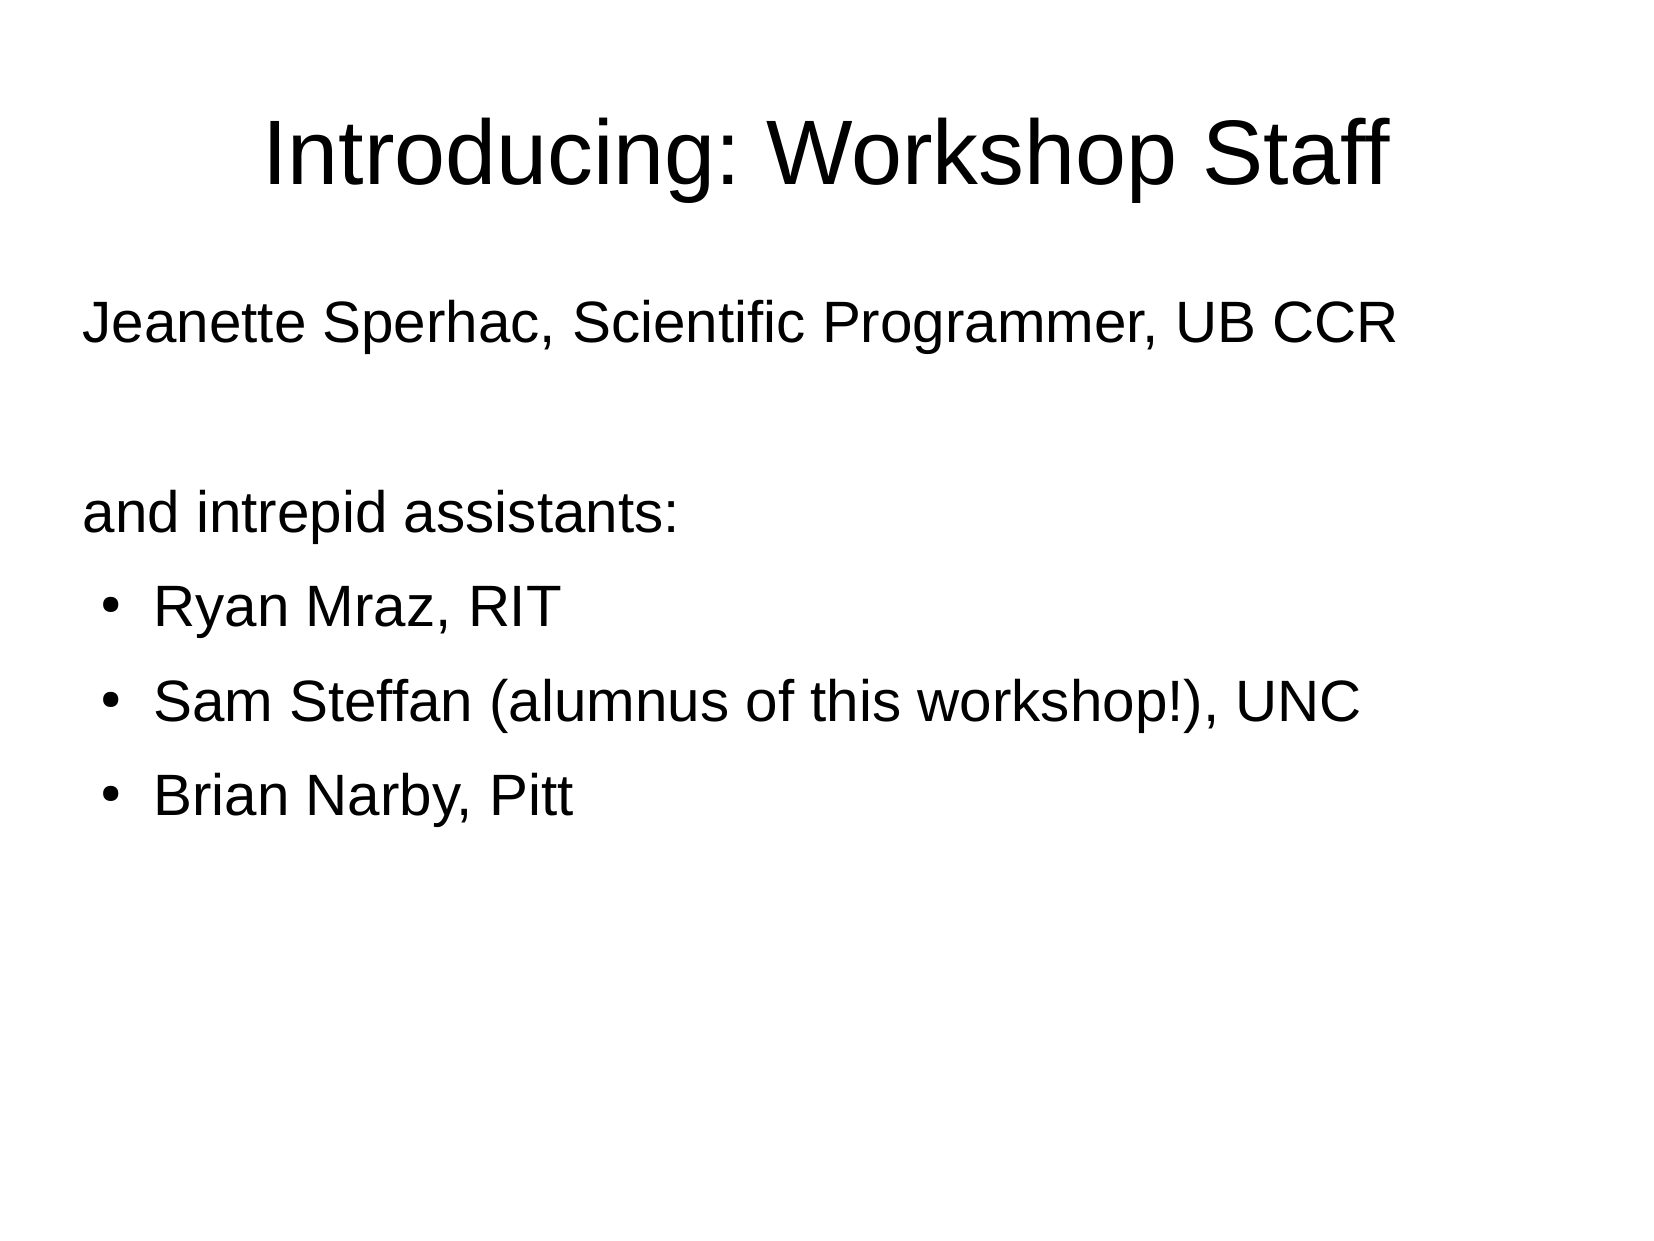

# Introducing: Workshop Staff
Jeanette Sperhac, Scientific Programmer, UB CCR
and intrepid assistants:
Ryan Mraz, RIT
Sam Steffan (alumnus of this workshop!), UNC
Brian Narby, Pitt